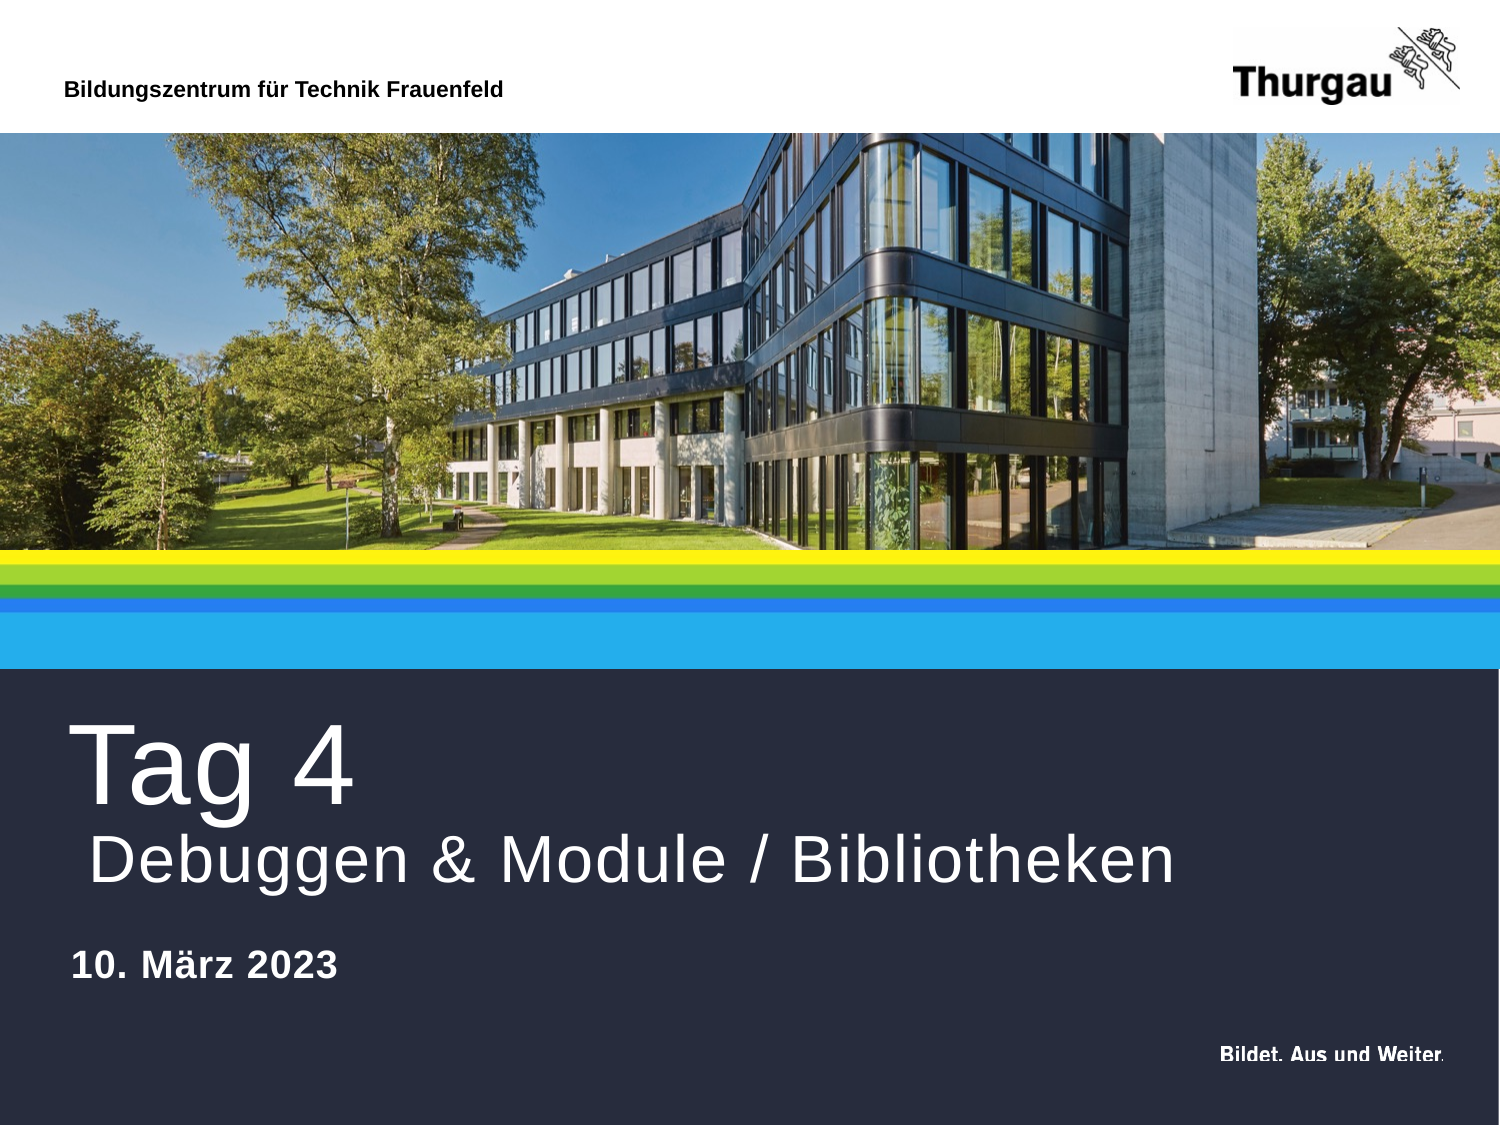

Bildungszentrum für Technik Frauenfeld
Tag 4
 Debuggen & Module / Bibliotheken
10. März 2023